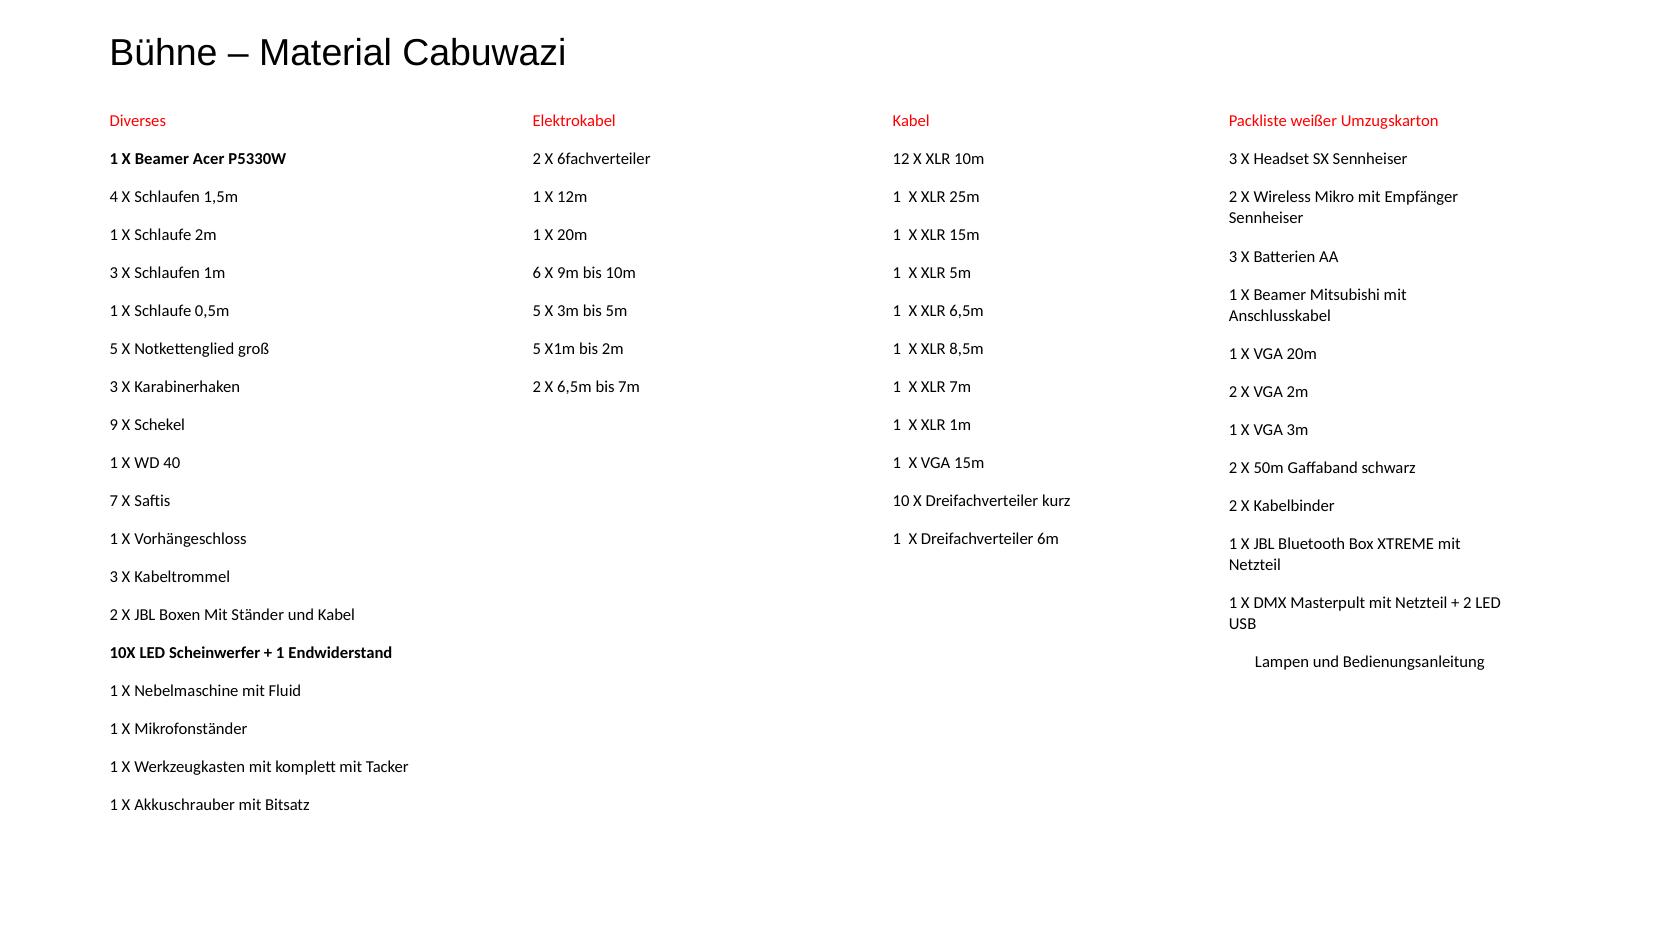

Bühne – Material Cabuwazi
Diverses
1 X Beamer Acer P5330W
4 X Schlaufen 1,5m
1 X Schlaufe 2m
3 X Schlaufen 1m
1 X Schlaufe 0,5m
5 X Notkettenglied groß
3 X Karabinerhaken
9 X Schekel
1 X WD 40
7 X Saftis
1 X Vorhängeschloss
3 X Kabeltrommel
2 X JBL Boxen Mit Ständer und Kabel
10X LED Scheinwerfer + 1 Endwiderstand
1 X Nebelmaschine mit Fluid
1 X Mikrofonständer
1 X Werkzeugkasten mit komplett mit Tacker
1 X Akkuschrauber mit Bitsatz
Elektrokabel
2 X 6fachverteiler
1 X 12m
1 X 20m
6 X 9m bis 10m
5 X 3m bis 5m
5 X1m bis 2m
2 X 6,5m bis 7m
Kabel
12 X XLR 10m
1 X XLR 25m
1 X XLR 15m
1 X XLR 5m
1 X XLR 6,5m
1 X XLR 8,5m
1 X XLR 7m
1 X XLR 1m
1 X VGA 15m
10 X Dreifachverteiler kurz
1 X Dreifachverteiler 6m
Packliste weißer Umzugskarton
3 X Headset SX Sennheiser
2 X Wireless Mikro mit Empfänger Sennheiser
3 X Batterien AA
1 X Beamer Mitsubishi mit Anschlusskabel
1 X VGA 20m
2 X VGA 2m
1 X VGA 3m
2 X 50m Gaffaband schwarz
2 X Kabelbinder
1 X JBL Bluetooth Box XTREME mit Netzteil
1 X DMX Masterpult mit Netzteil + 2 LED USB
 Lampen und Bedienungsanleitung